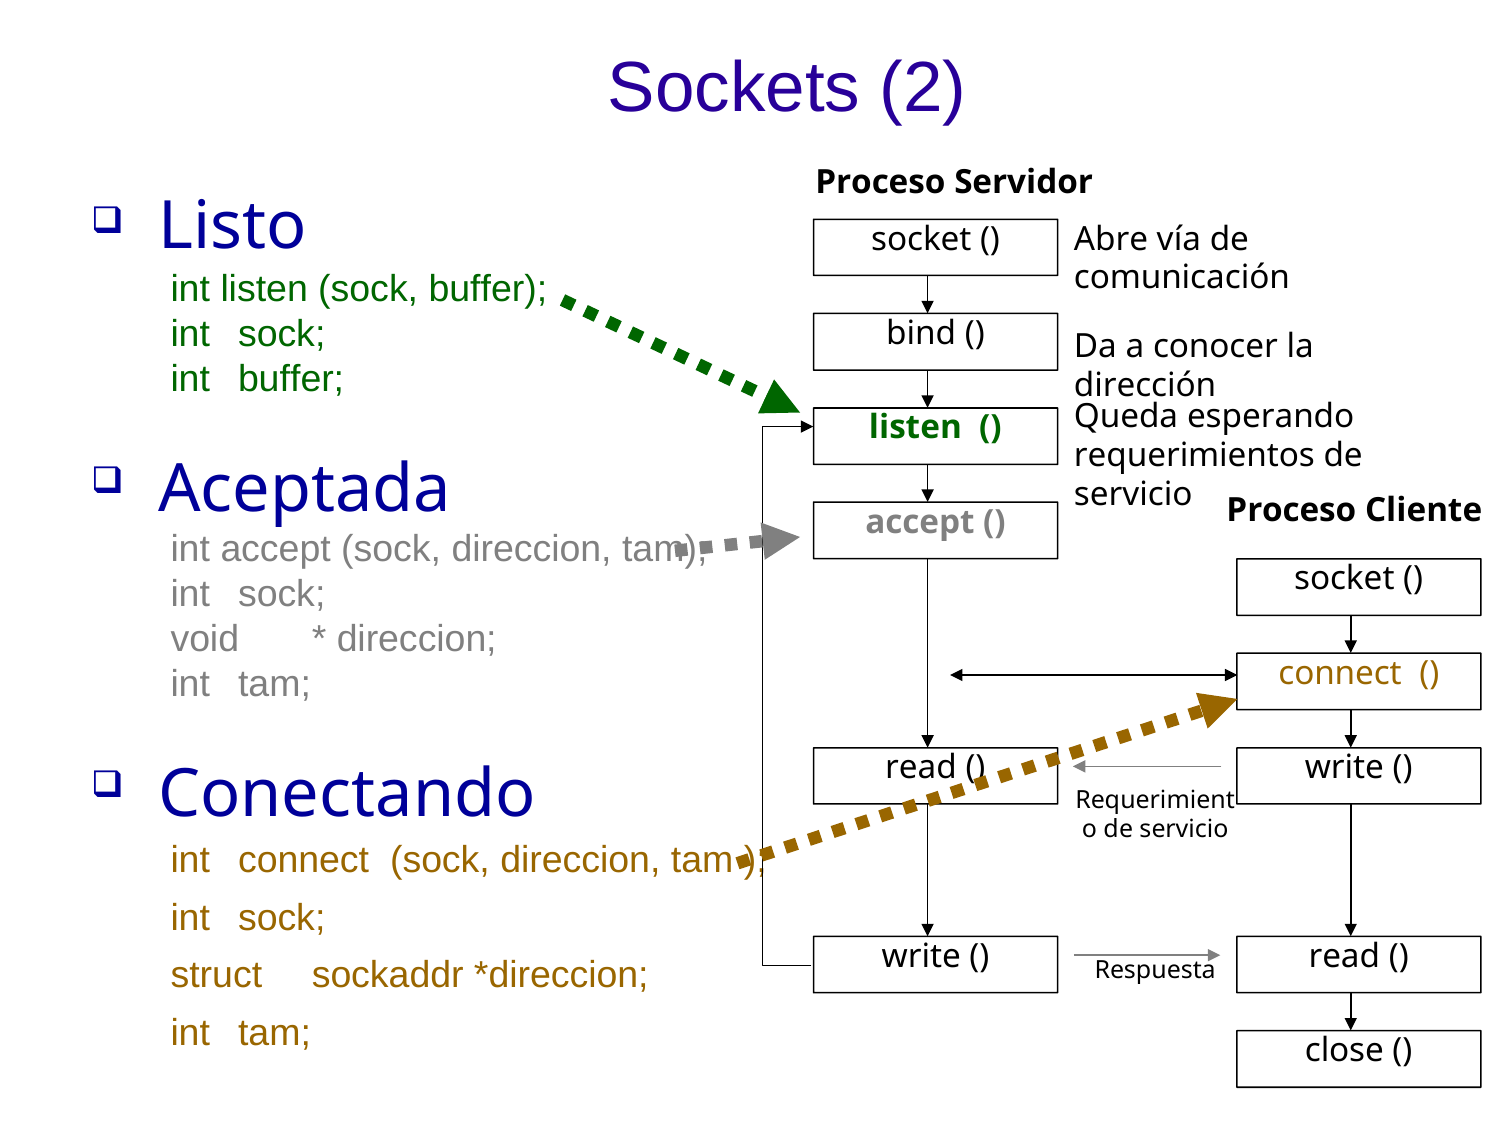

# Sockets (2)‏
Proceso Servidor
socket ()‏
Abre vía de comunicación
bind ()‏
Da a conocer la dirección
Queda esperando requerimientos de servicio
listen ()‏
Proceso Cliente
accept ()‏
socket ()‏
connect ()‏
read ()‏
write ()‏
Requerimiento de servicio
write ()‏
read ()‏
Respuesta
close ()‏
 Listo
int listen (sock, buffer);
int	sock;
int	buffer;
 Aceptada
int accept (sock, direccion, tam);
int	sock;
void	* direccion;
int	tam;
 Conectando
int 	connect (sock, direccion, tam );
int	sock;
struct	sockaddr *direccion;
int	tam;